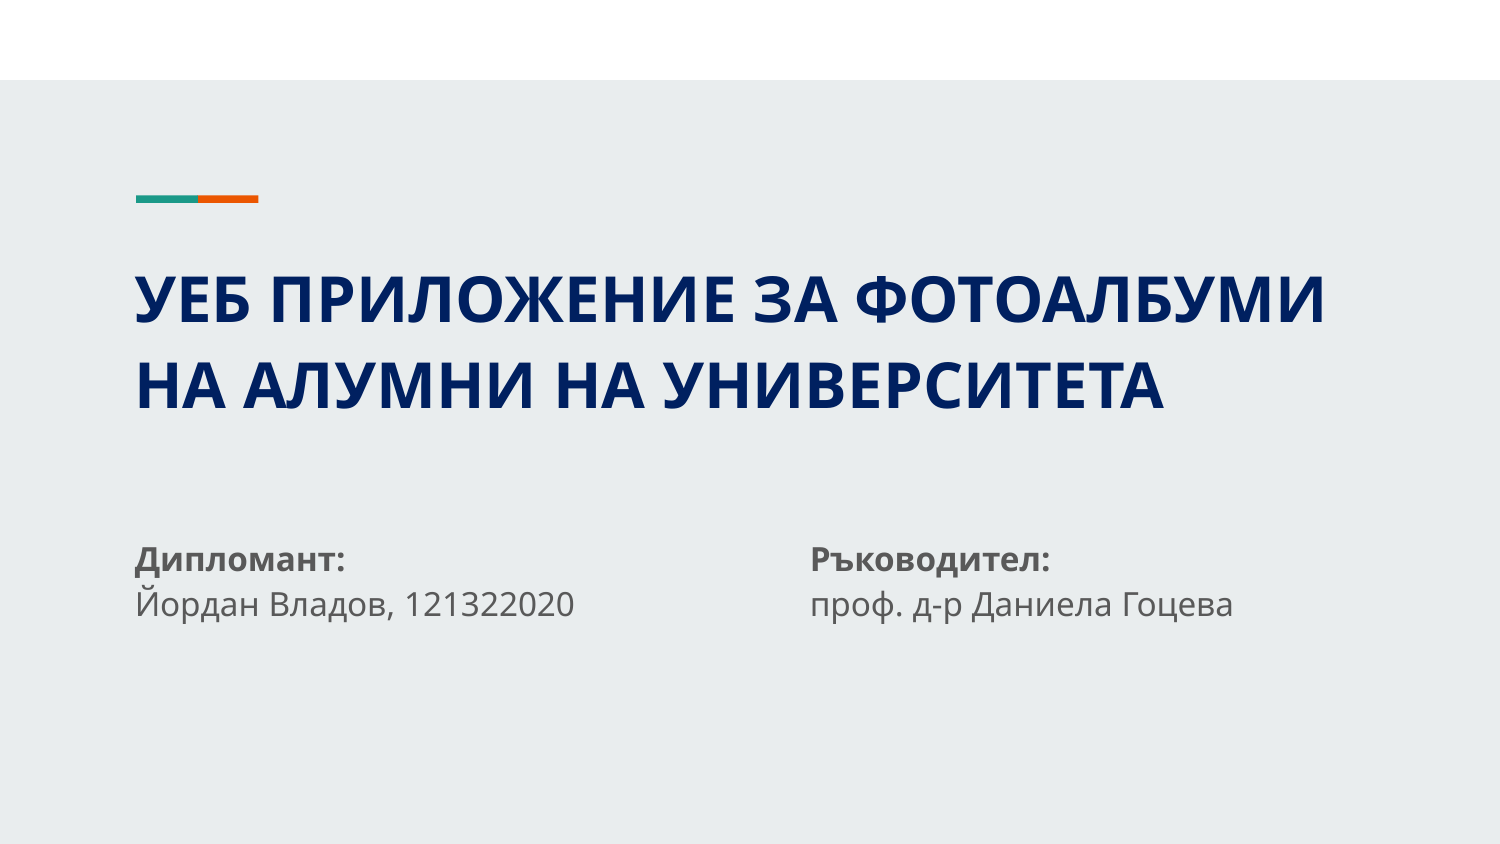

# УЕБ ПРИЛОЖЕНИЕ ЗА ФОТОАЛБУМИ НА АЛУМНИ НА УНИВЕРСИТЕТА
Дипломант:							Ръководител:
Йордан Владов, 121322020				проф. д-р Даниела Гоцева